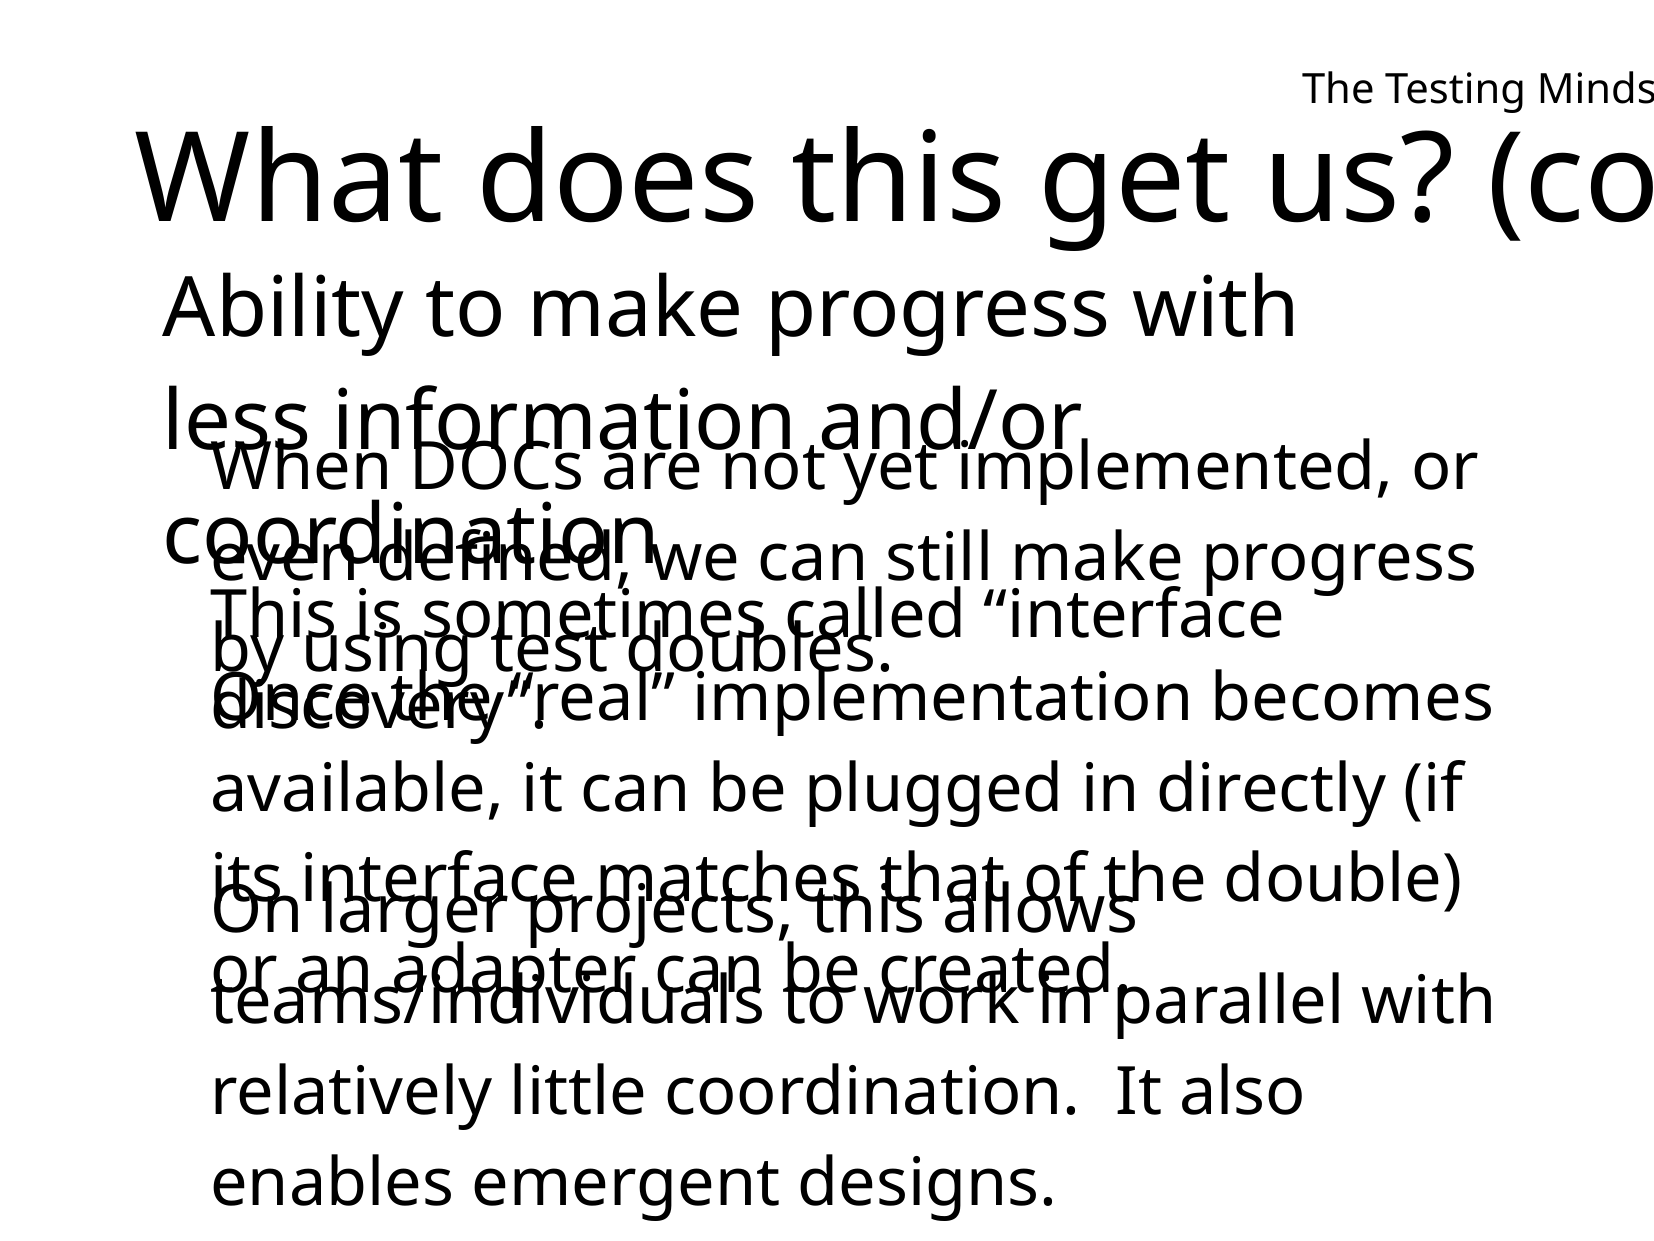

The Testing Mindset
What does this get us? (cont)
Ability to make progress with less information and/or coordination
When DOCs are not yet implemented, or even defined, we can still make progress by using test doubles.
This is sometimes called “interface discovery”.
Once the “real” implementation becomes available, it can be plugged in directly (if its interface matches that of the double) or an adapter can be created.
On larger projects, this allows teams/individuals to work in parallel with relatively little coordination. It also enables emergent designs.